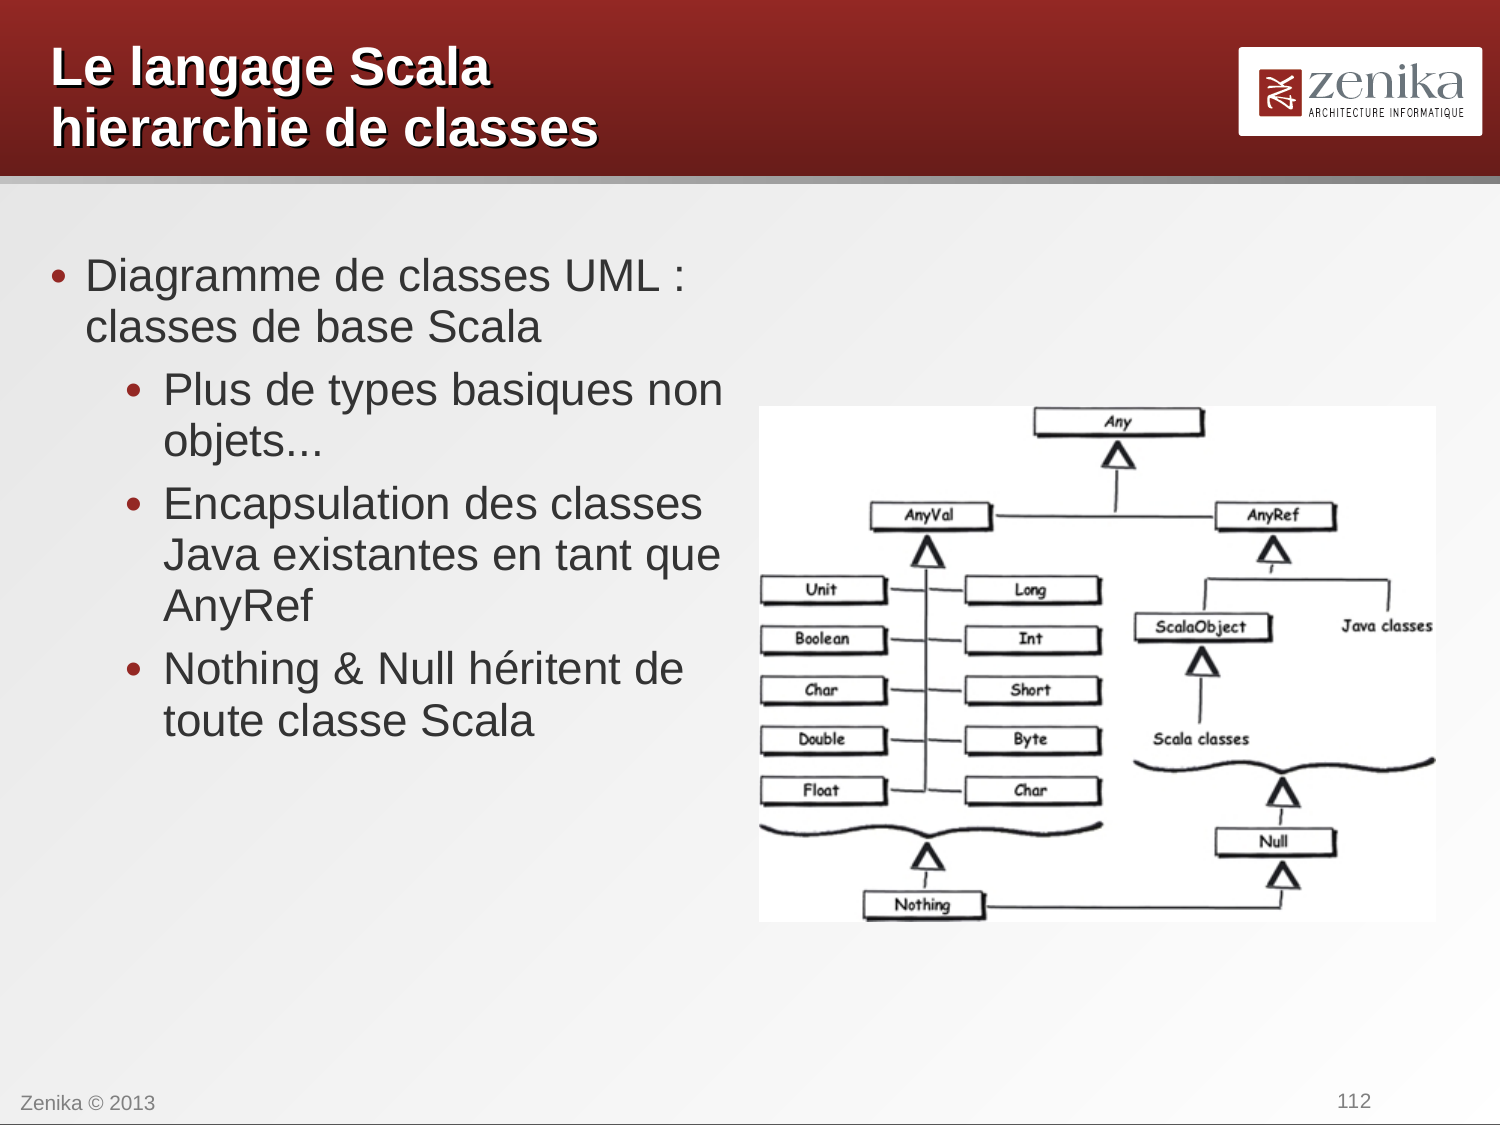

# Le langage Scala hierarchie de classes
Diagramme de classes UML : classes de base Scala
Plus de types basiques non objets...
Encapsulation des classes Java existantes en tant que AnyRef
Nothing & Null héritent de toute classe Scala